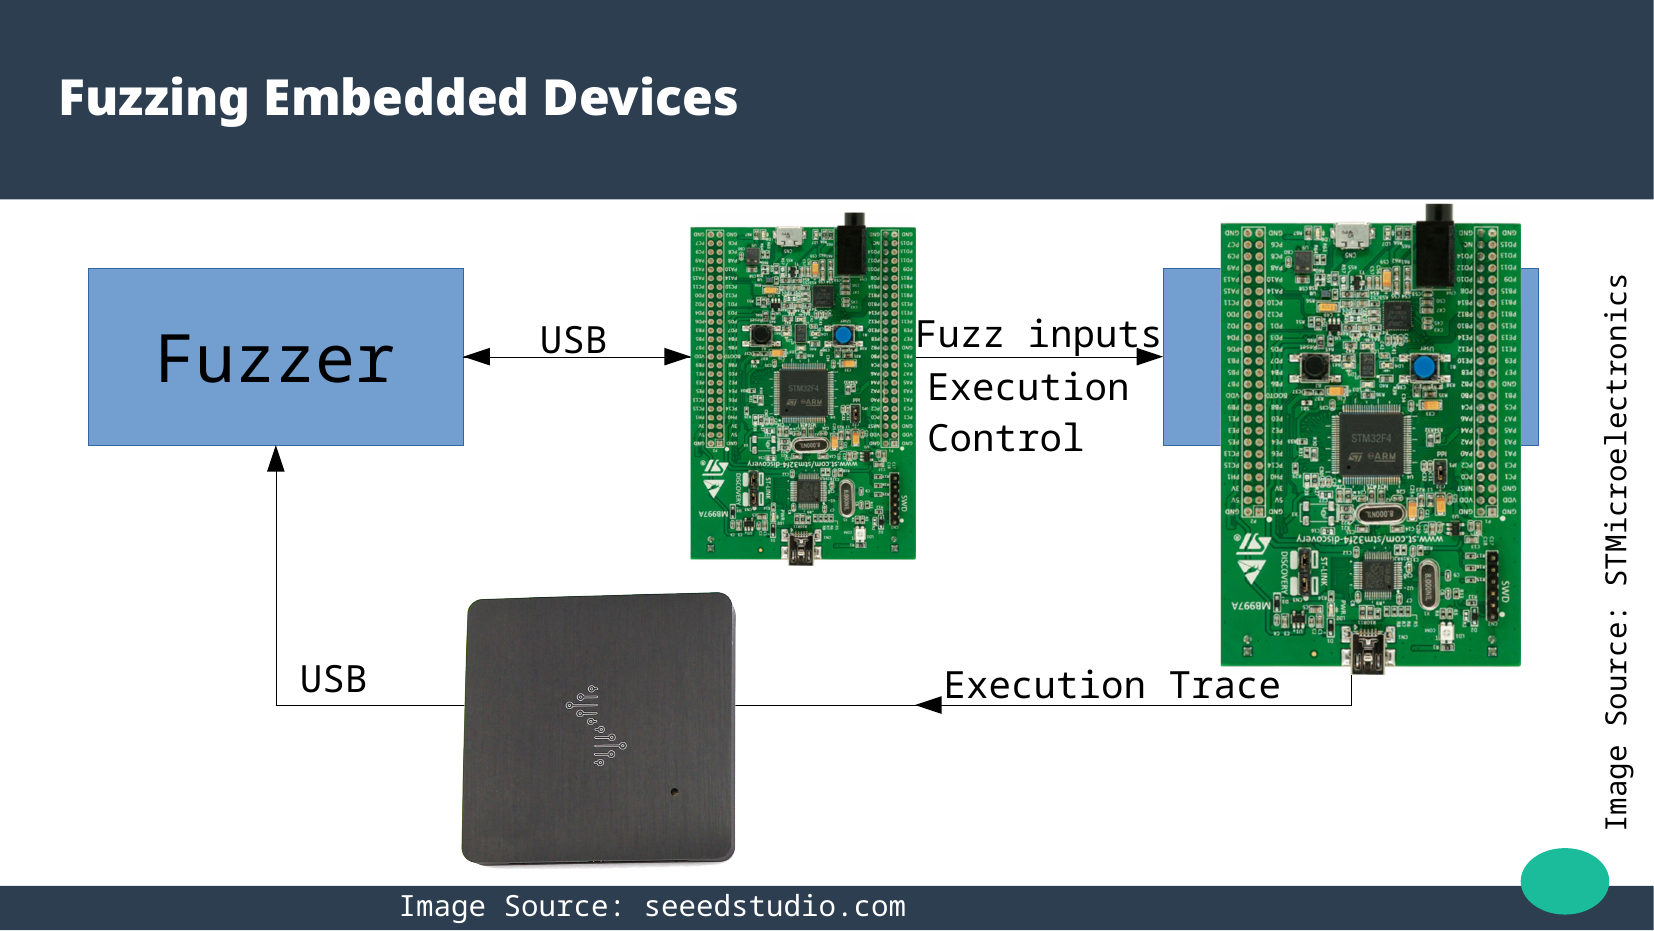

# Fuzzing Embedded Devices
Fuzzer
Fuzz inputs
USB
???
Execution Control
Image Source: STMicroelectronics
USB
Execution Trace
???
Image Source: seeedstudio.com